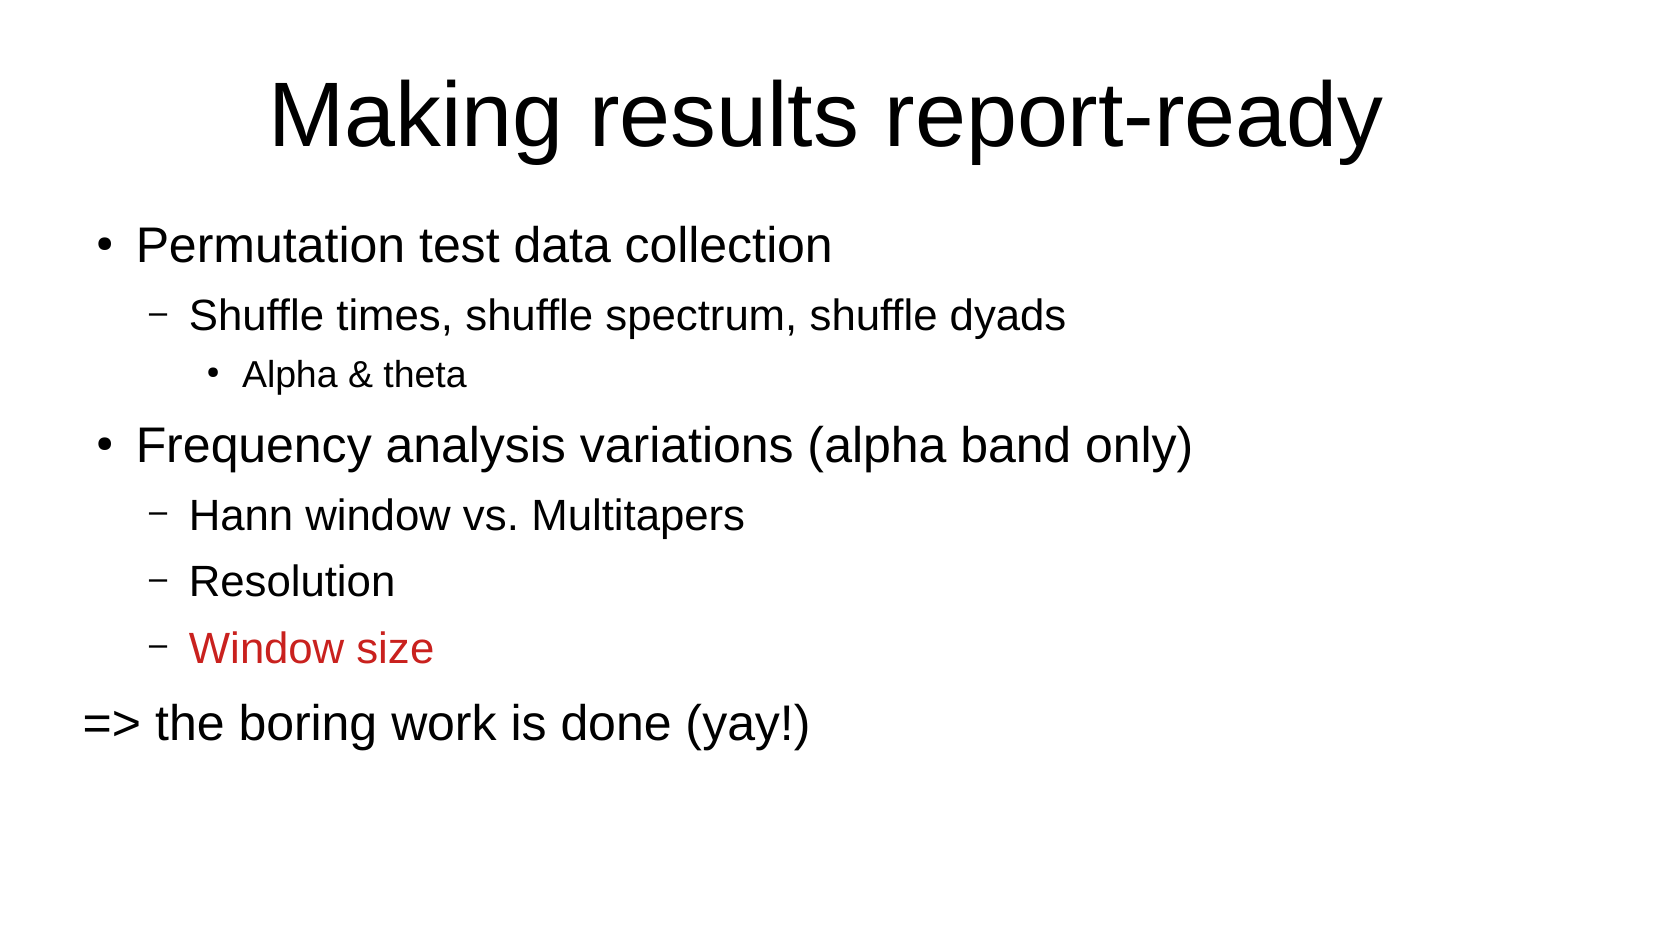

# Making results report-ready
Permutation test data collection
Shuffle times, shuffle spectrum, shuffle dyads
Alpha & theta
Frequency analysis variations (alpha band only)
Hann window vs. Multitapers
Resolution
Window size
=> the boring work is done (yay!)